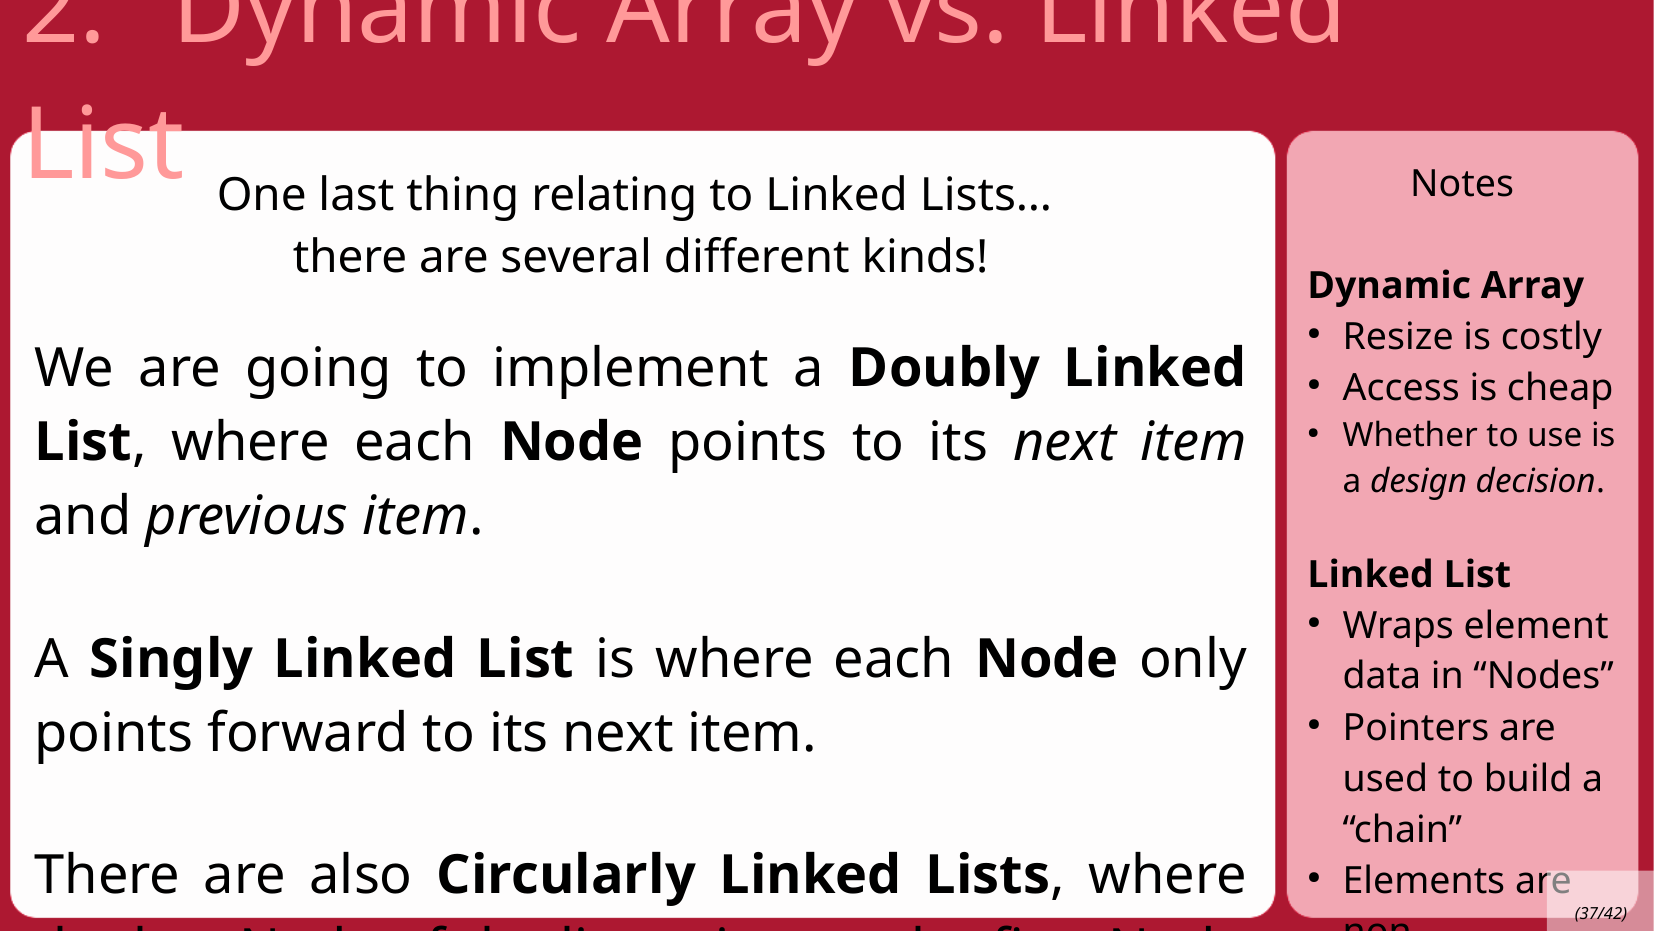

# 2.	Dynamic Array vs. Linked List
Notes
Dynamic Array
Resize is costly
Access is cheap
Whether to use is a design decision.
Linked List
Wraps element data in “Nodes”
Pointers are used to build a “chain”
Elements are non-contiguous
Traversing the list is slower
One last thing relating to Linked Lists…
there are several different kinds!
We are going to implement a Doubly Linked List, where each Node points to its next item and previous item.
A Singly Linked List is where each Node only points forward to its next item.
There are also Circularly Linked Lists, where the last Node of the list points to the first Node as its next item.